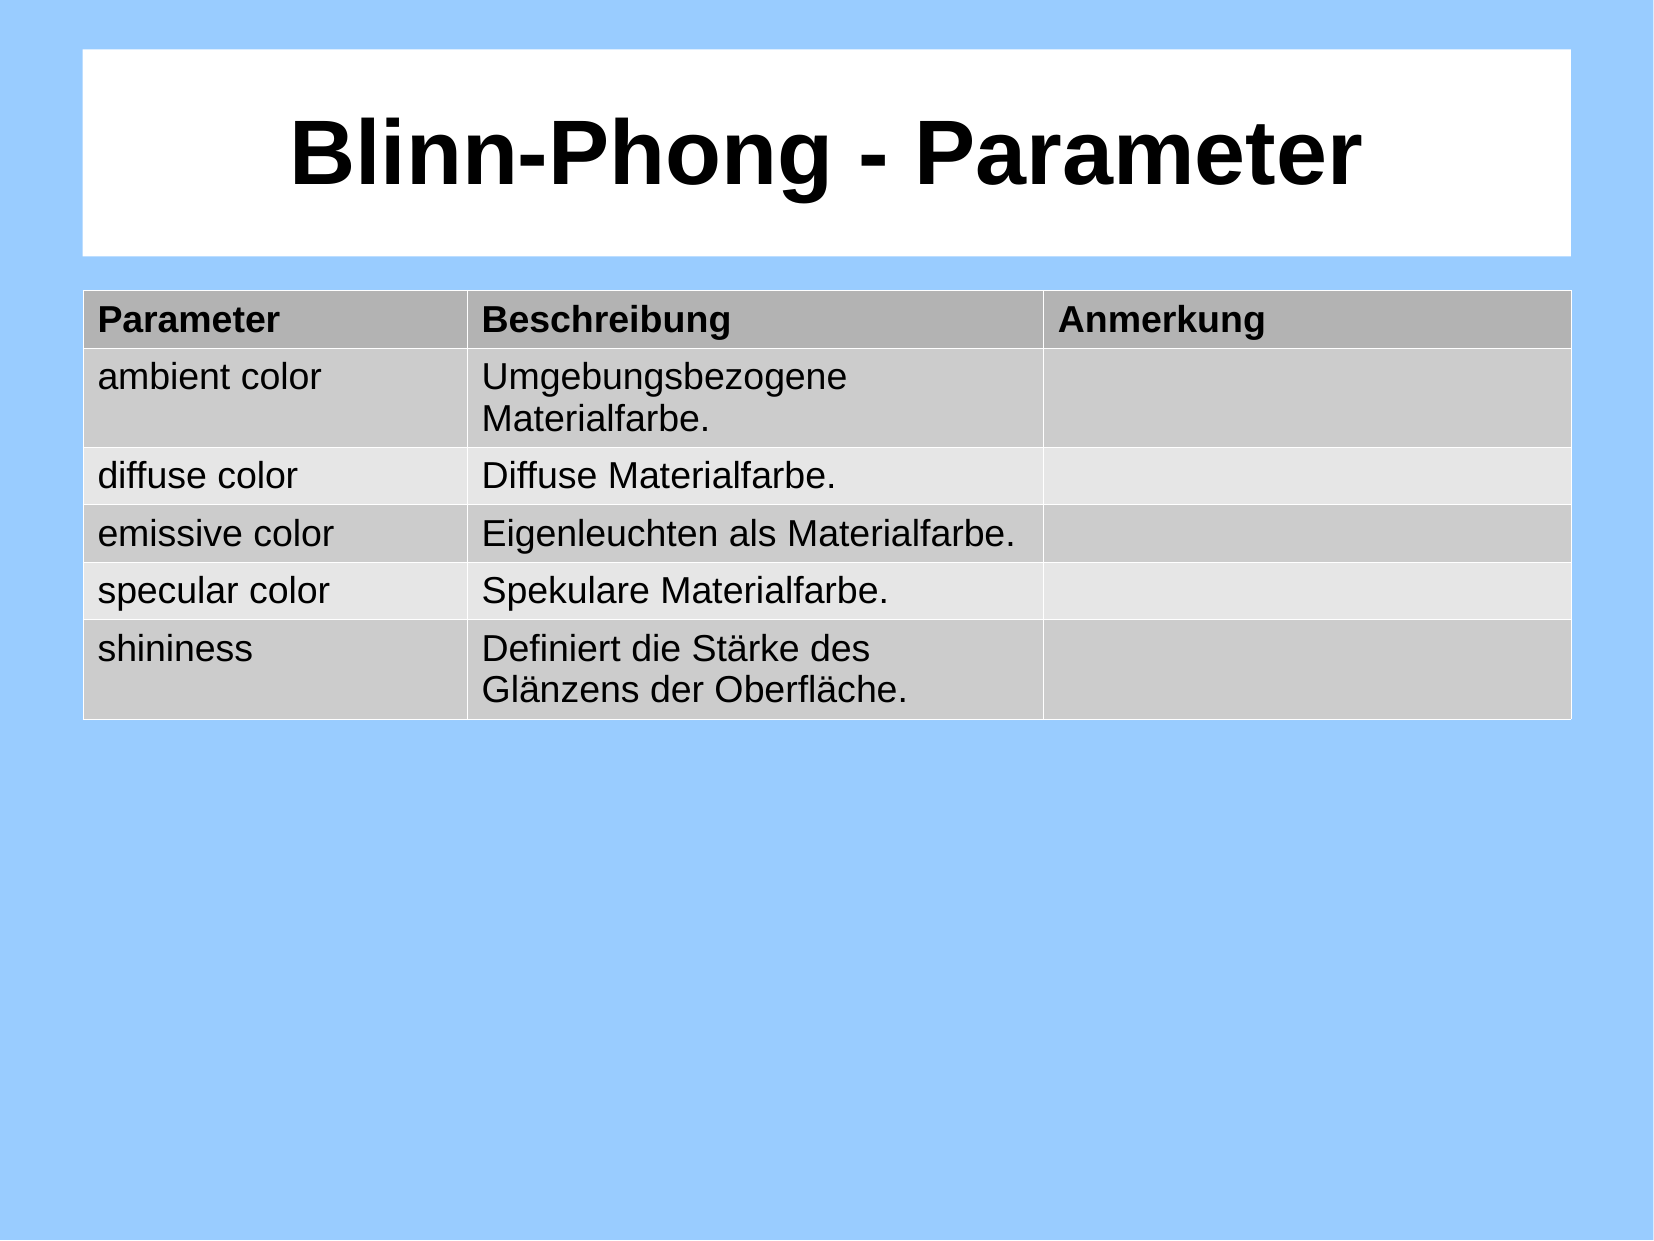

# Blinn-Phong - Parameter
| Parameter | Beschreibung | Anmerkung |
| --- | --- | --- |
| ambient color | Umgebungsbezogene Materialfarbe. | |
| diffuse color | Diffuse Materialfarbe. | |
| emissive color | Eigenleuchten als Materialfarbe. | |
| specular color | Spekulare Materialfarbe. | |
| shininess | Definiert die Stärke des Glänzens der Oberfläche. | |